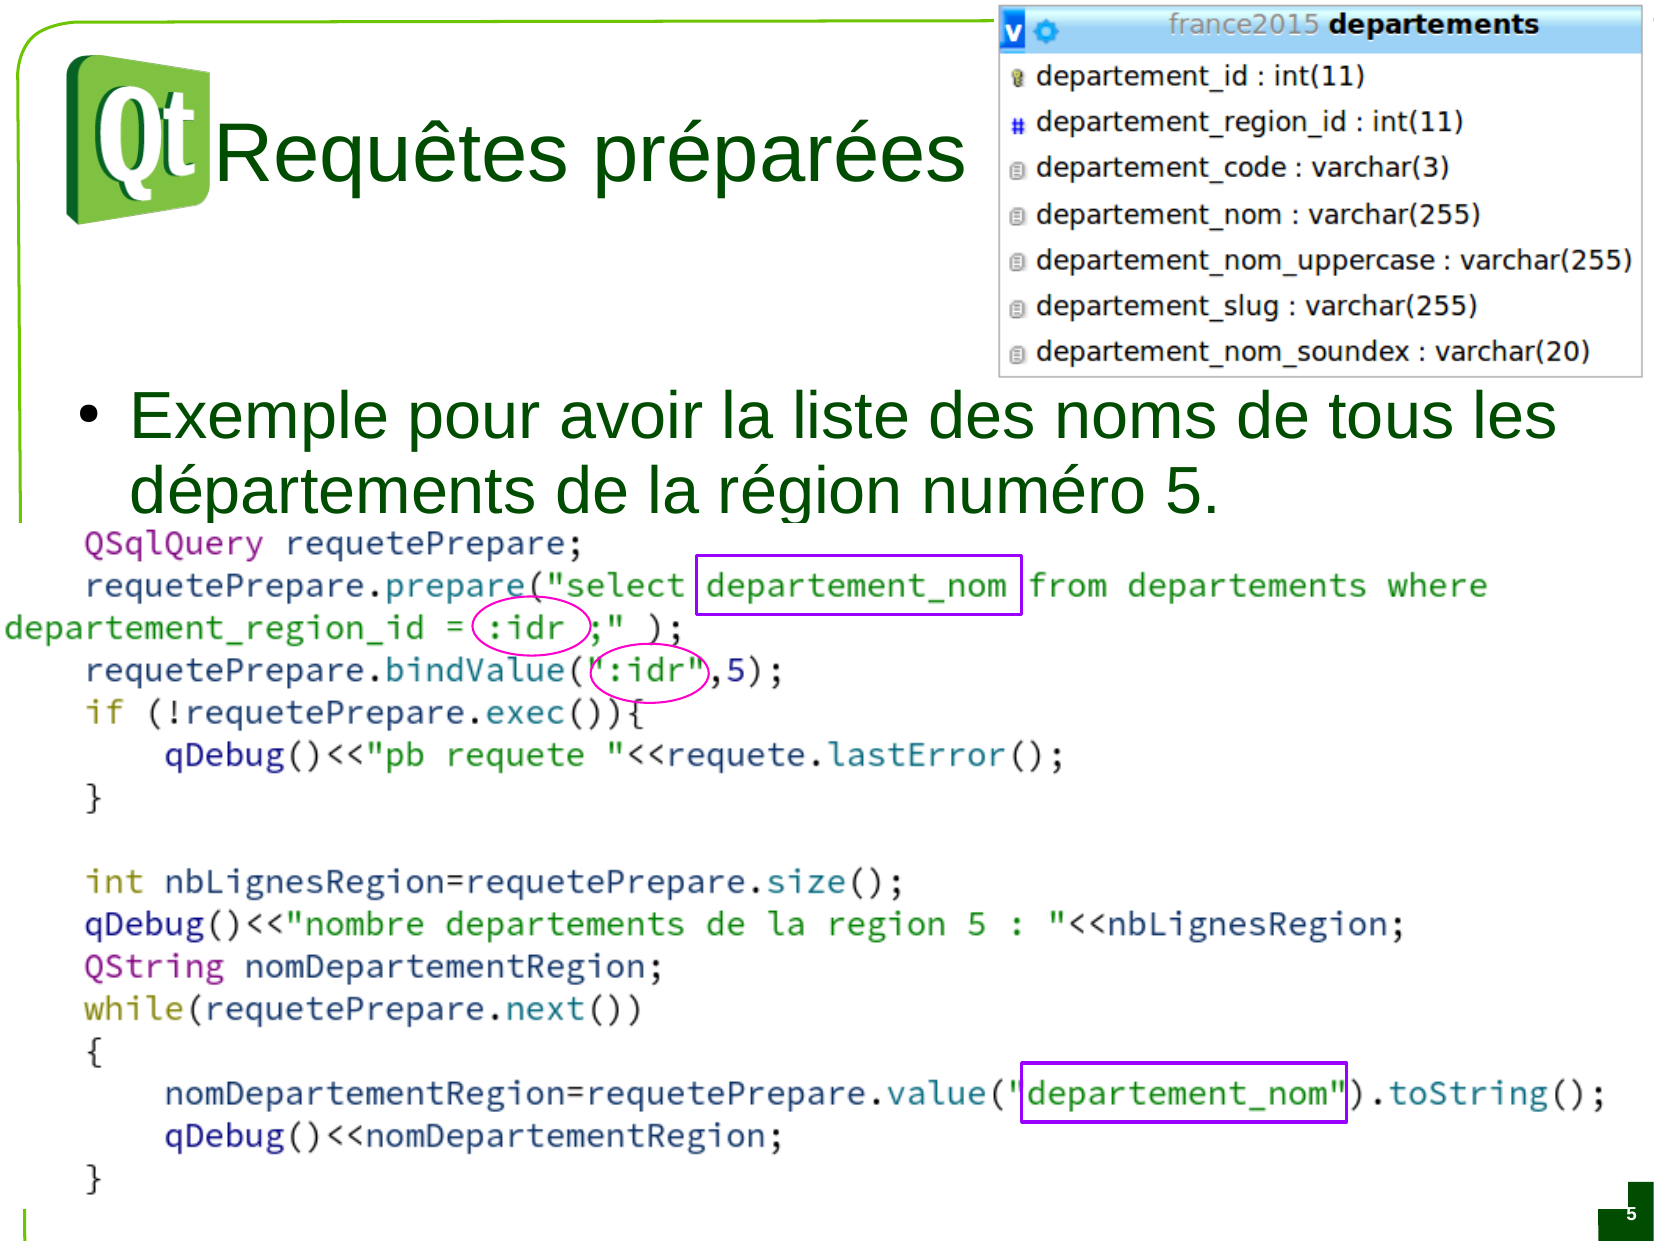

# Requêtes préparées
Exemple pour avoir la liste des noms de tous les départements de la région numéro 5.